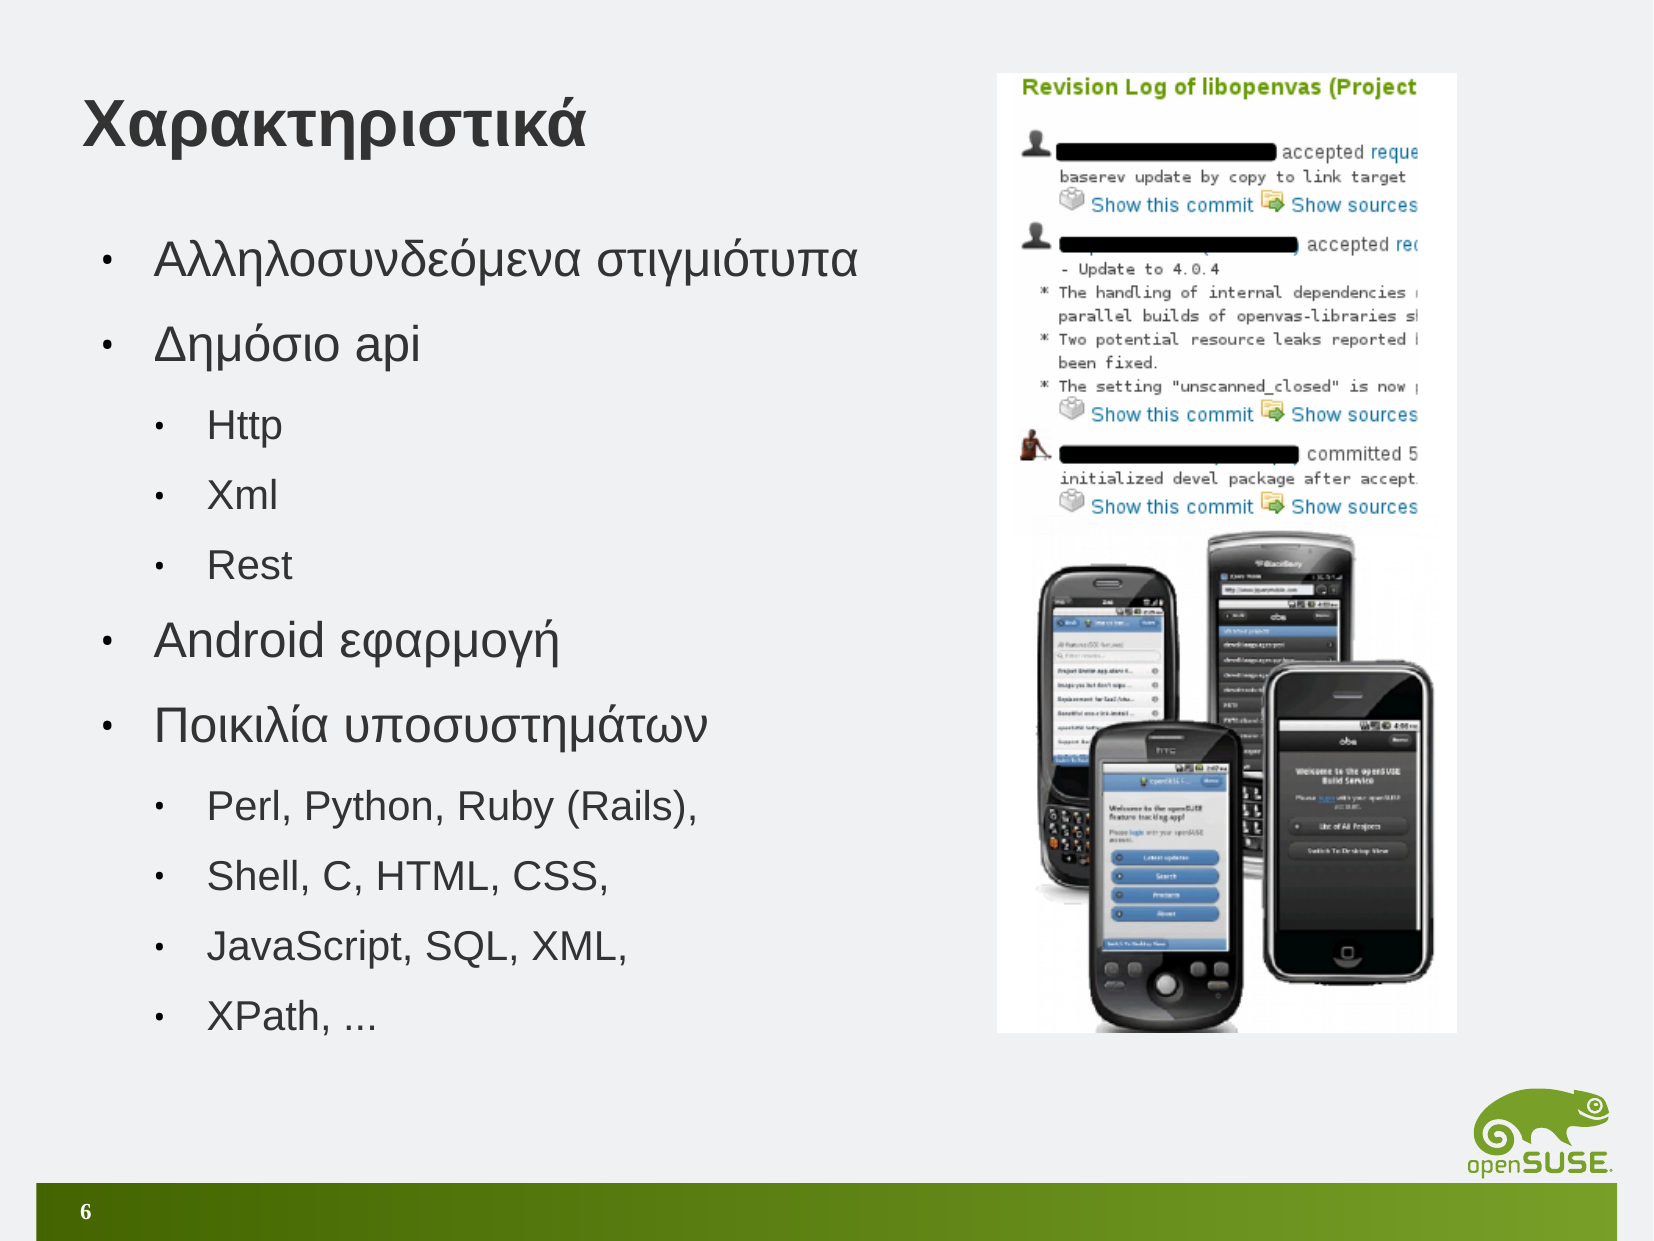

# Χαρακτηριστικά
Αλληλοσυνδεόμενα στιγμιότυπα
Δημόσιο api
Http
Xml
Rest
Android εφαρμογή
Ποικιλία υποσυστημάτων
Perl, Python, Ruby (Rails),
Shell, C, HTML, CSS,
JavaScript, SQL, XML,
XPath, ...
6